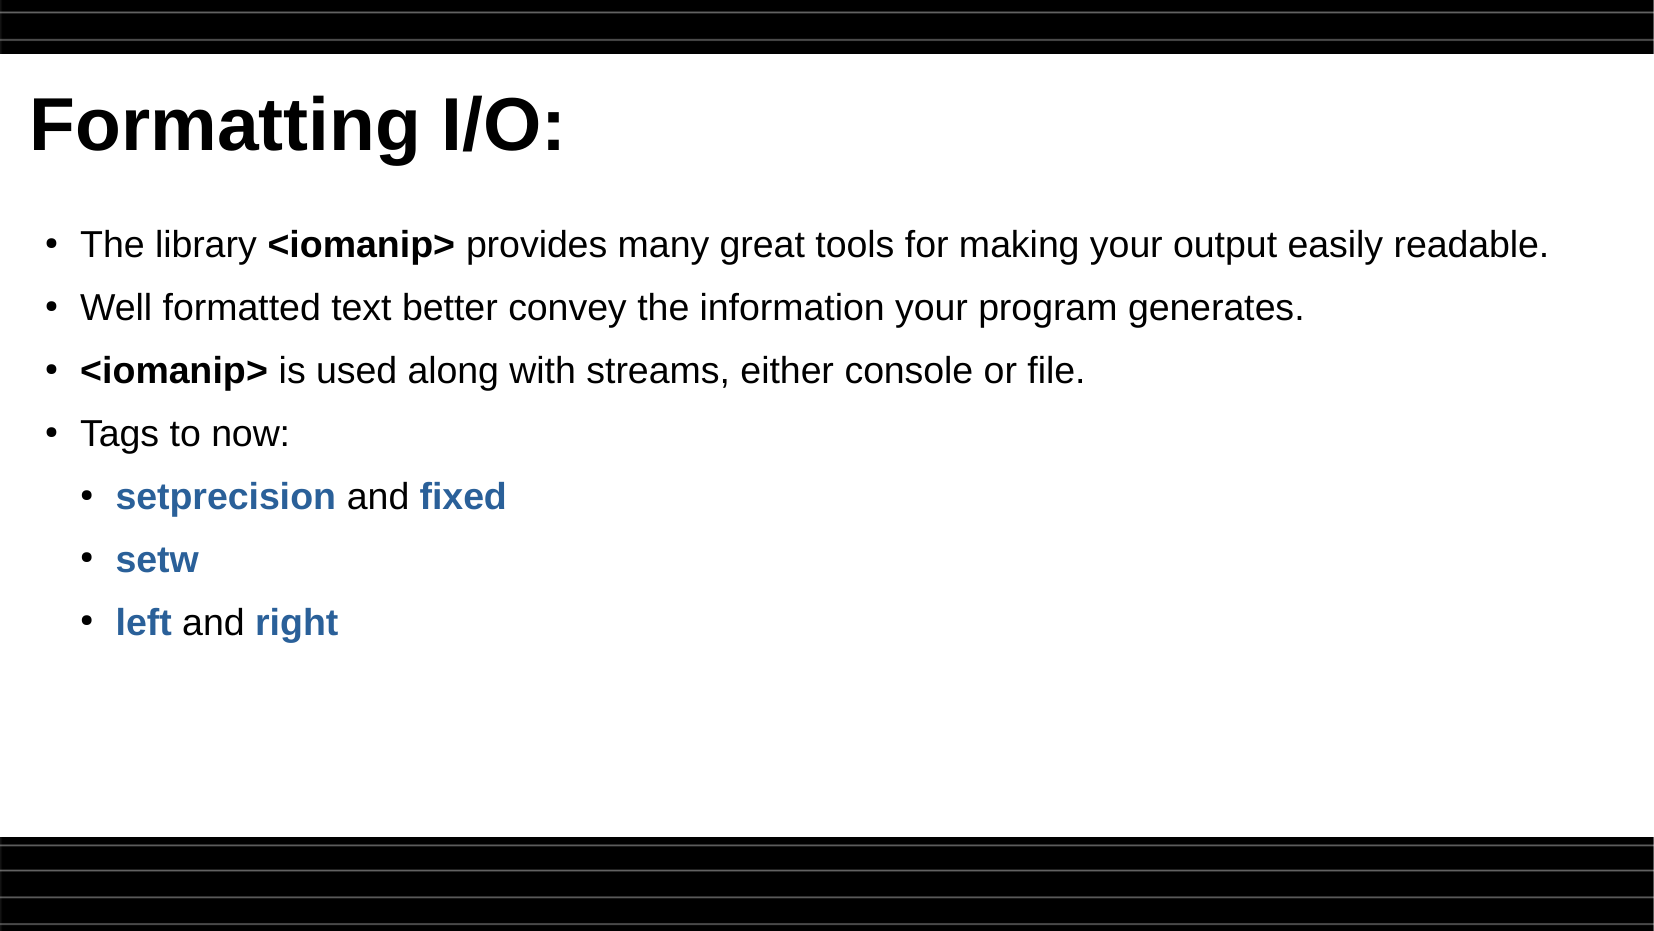

Formatting I/O:
The library <iomanip> provides many great tools for making your output easily readable.
Well formatted text better convey the information your program generates.
<iomanip> is used along with streams, either console or file.
Tags to now:
setprecision and fixed
setw
left and right